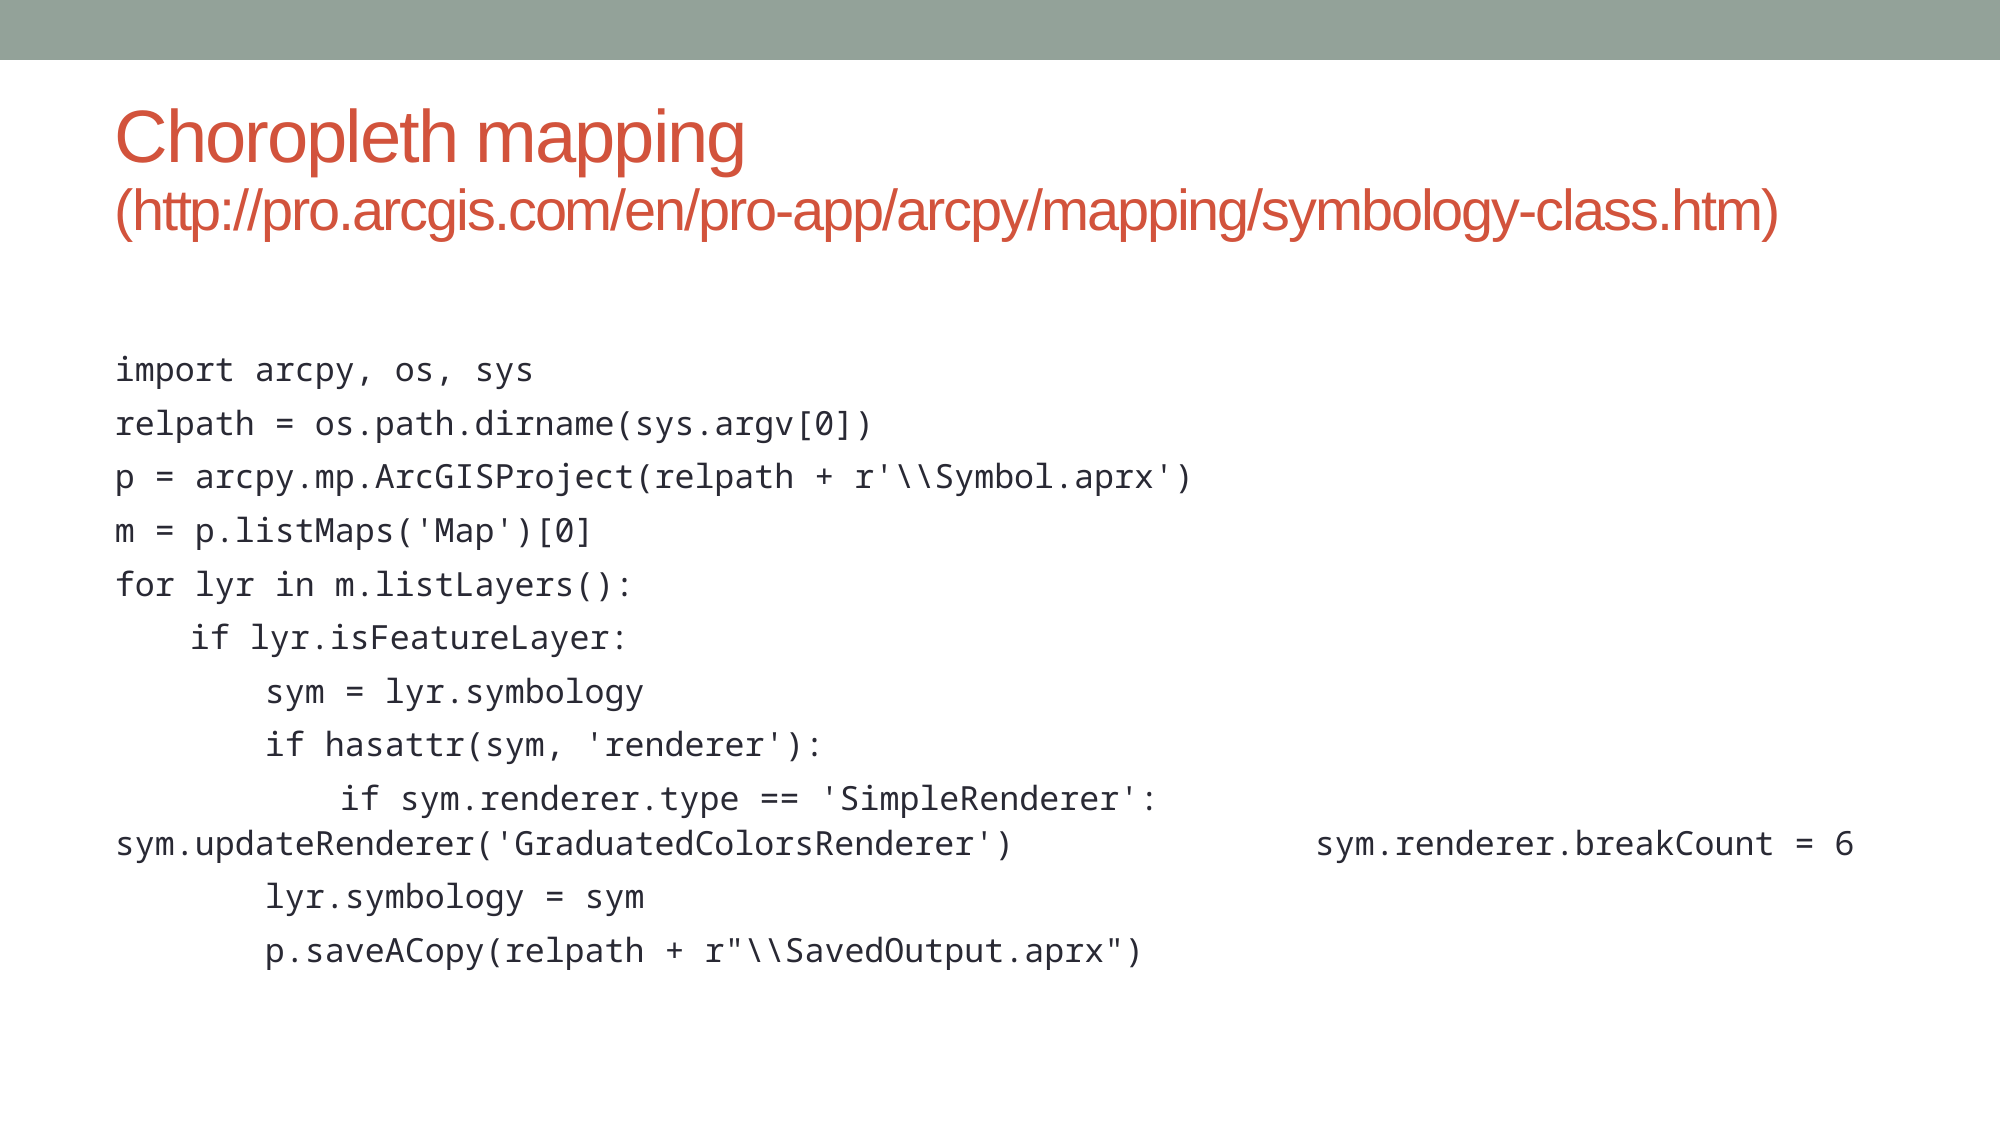

# Choropleth mapping (http://pro.arcgis.com/en/pro-app/arcpy/mapping/symbology-class.htm)
import arcpy, os, sys
relpath = os.path.dirname(sys.argv[0])
p = arcpy.mp.ArcGISProject(relpath + r'\\Symbol.aprx')
m = p.listMaps('Map')[0]
for lyr in m.listLayers():
	if lyr.isFeatureLayer:
		sym = lyr.symbology
		if hasattr(sym, 'renderer'):
			if sym.renderer.type == 'SimpleRenderer': 						sym.updateRenderer('GraduatedColorsRenderer') 				sym.renderer.breakCount = 6
		lyr.symbology = sym
		p.saveACopy(relpath + r"\\SavedOutput.aprx")